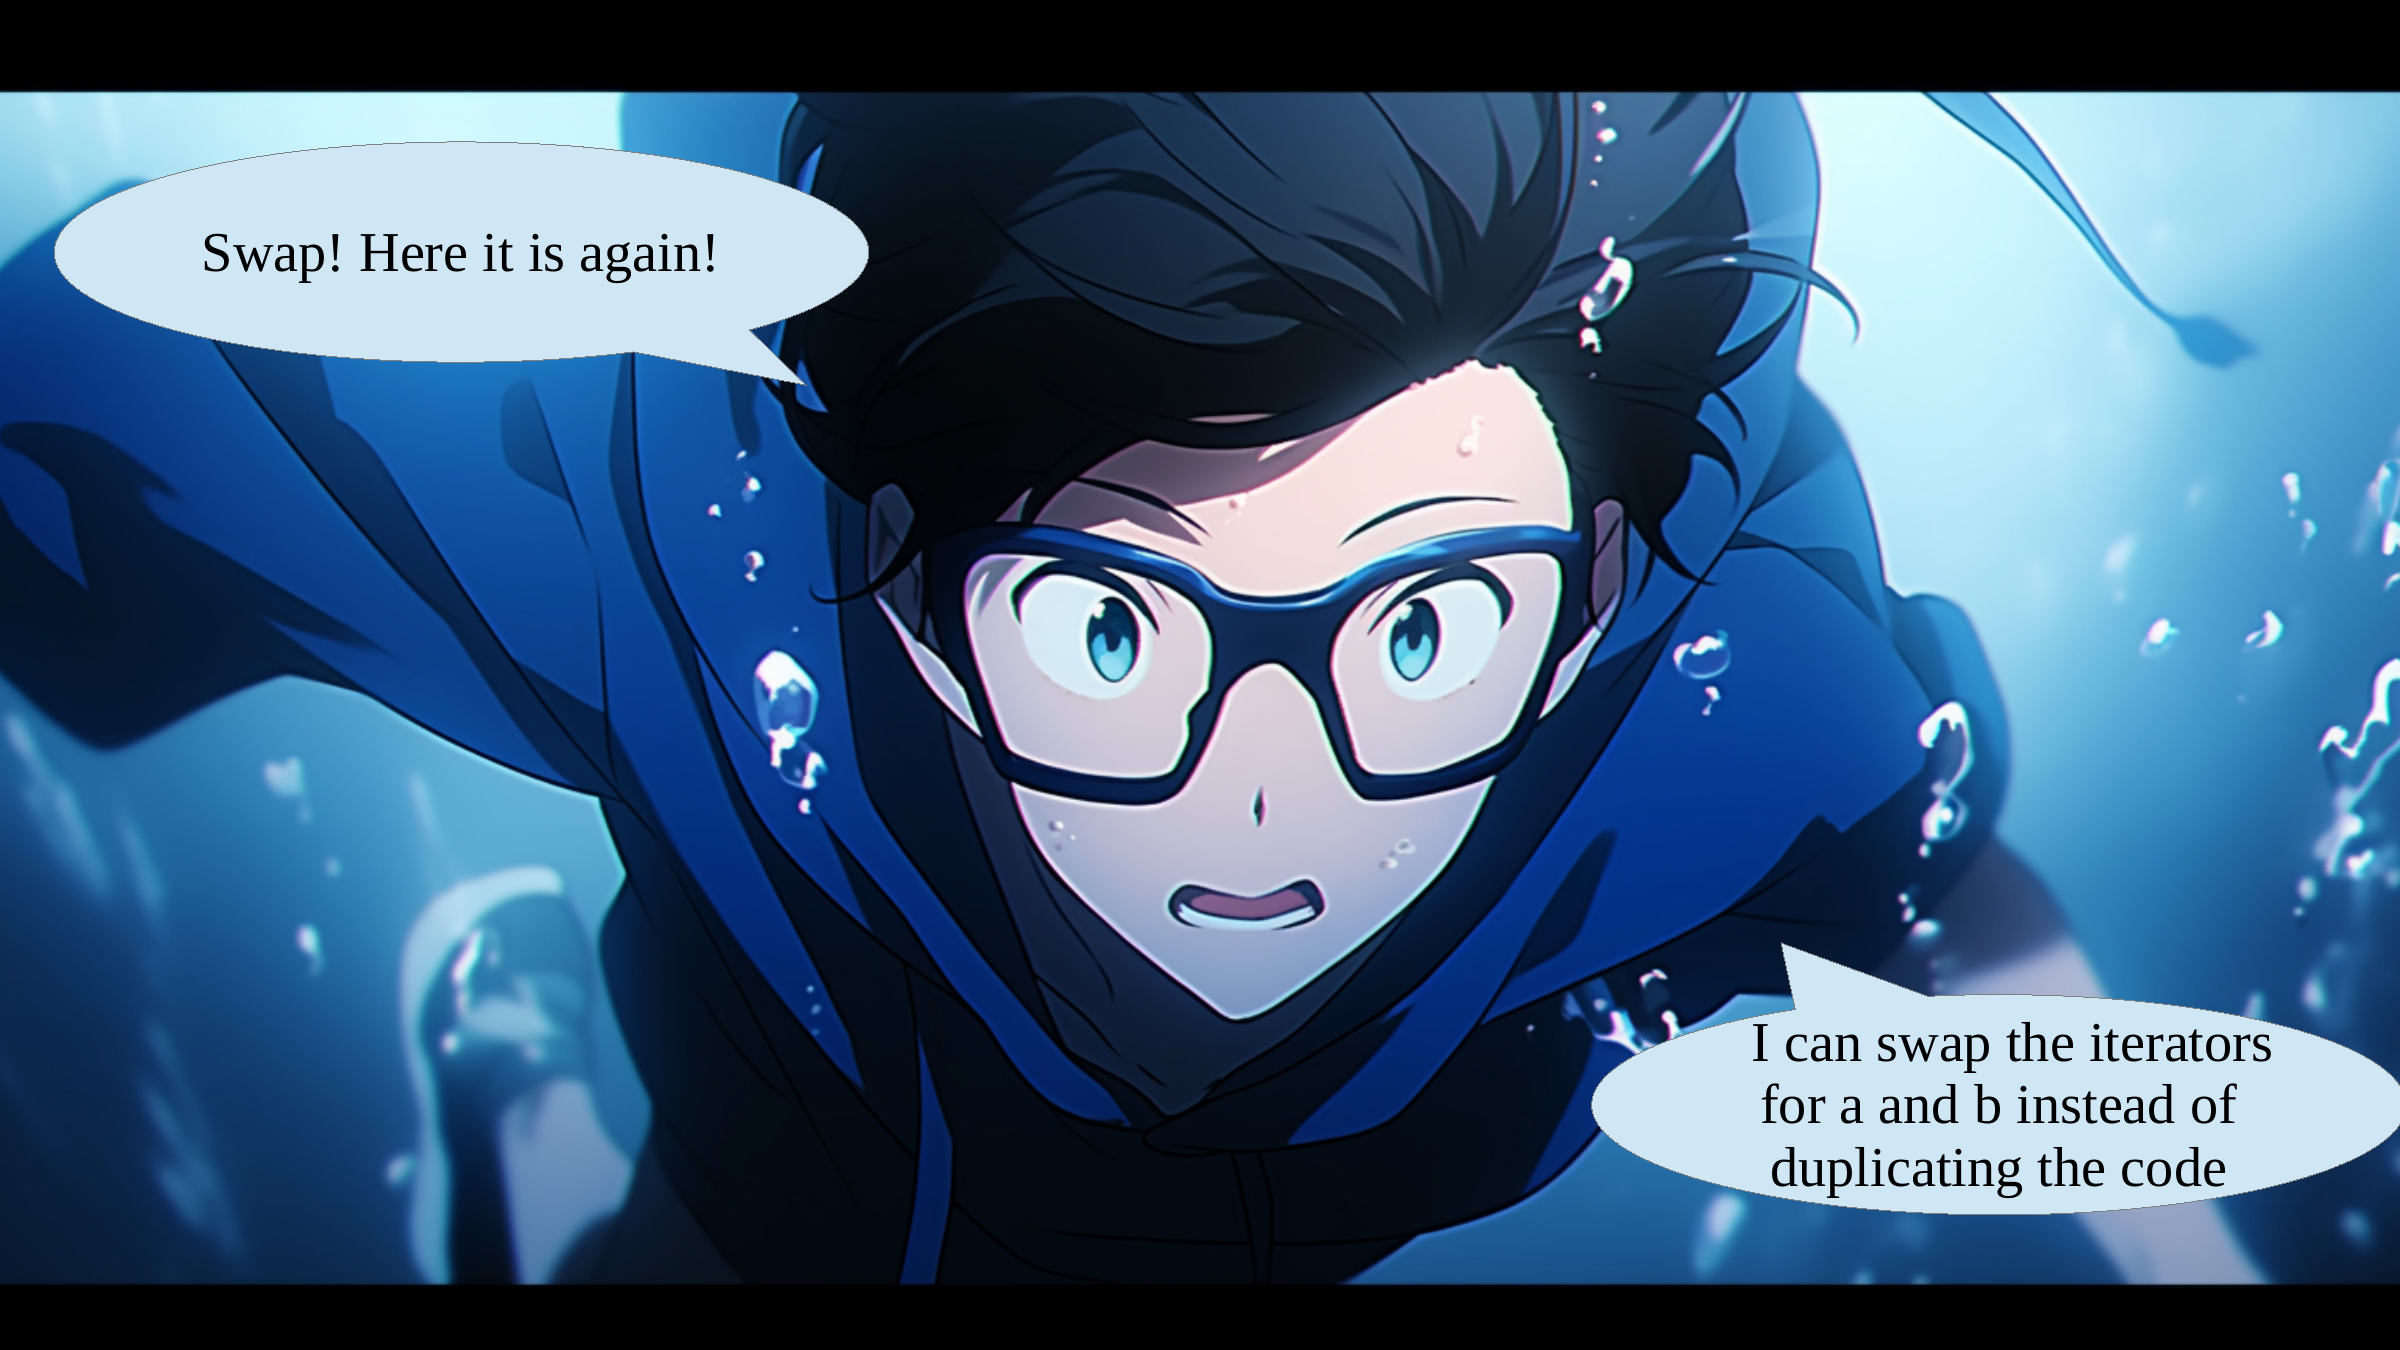

Swap! Here it is again!
 I can swap the iterators
for a and b instead of
duplicating the code